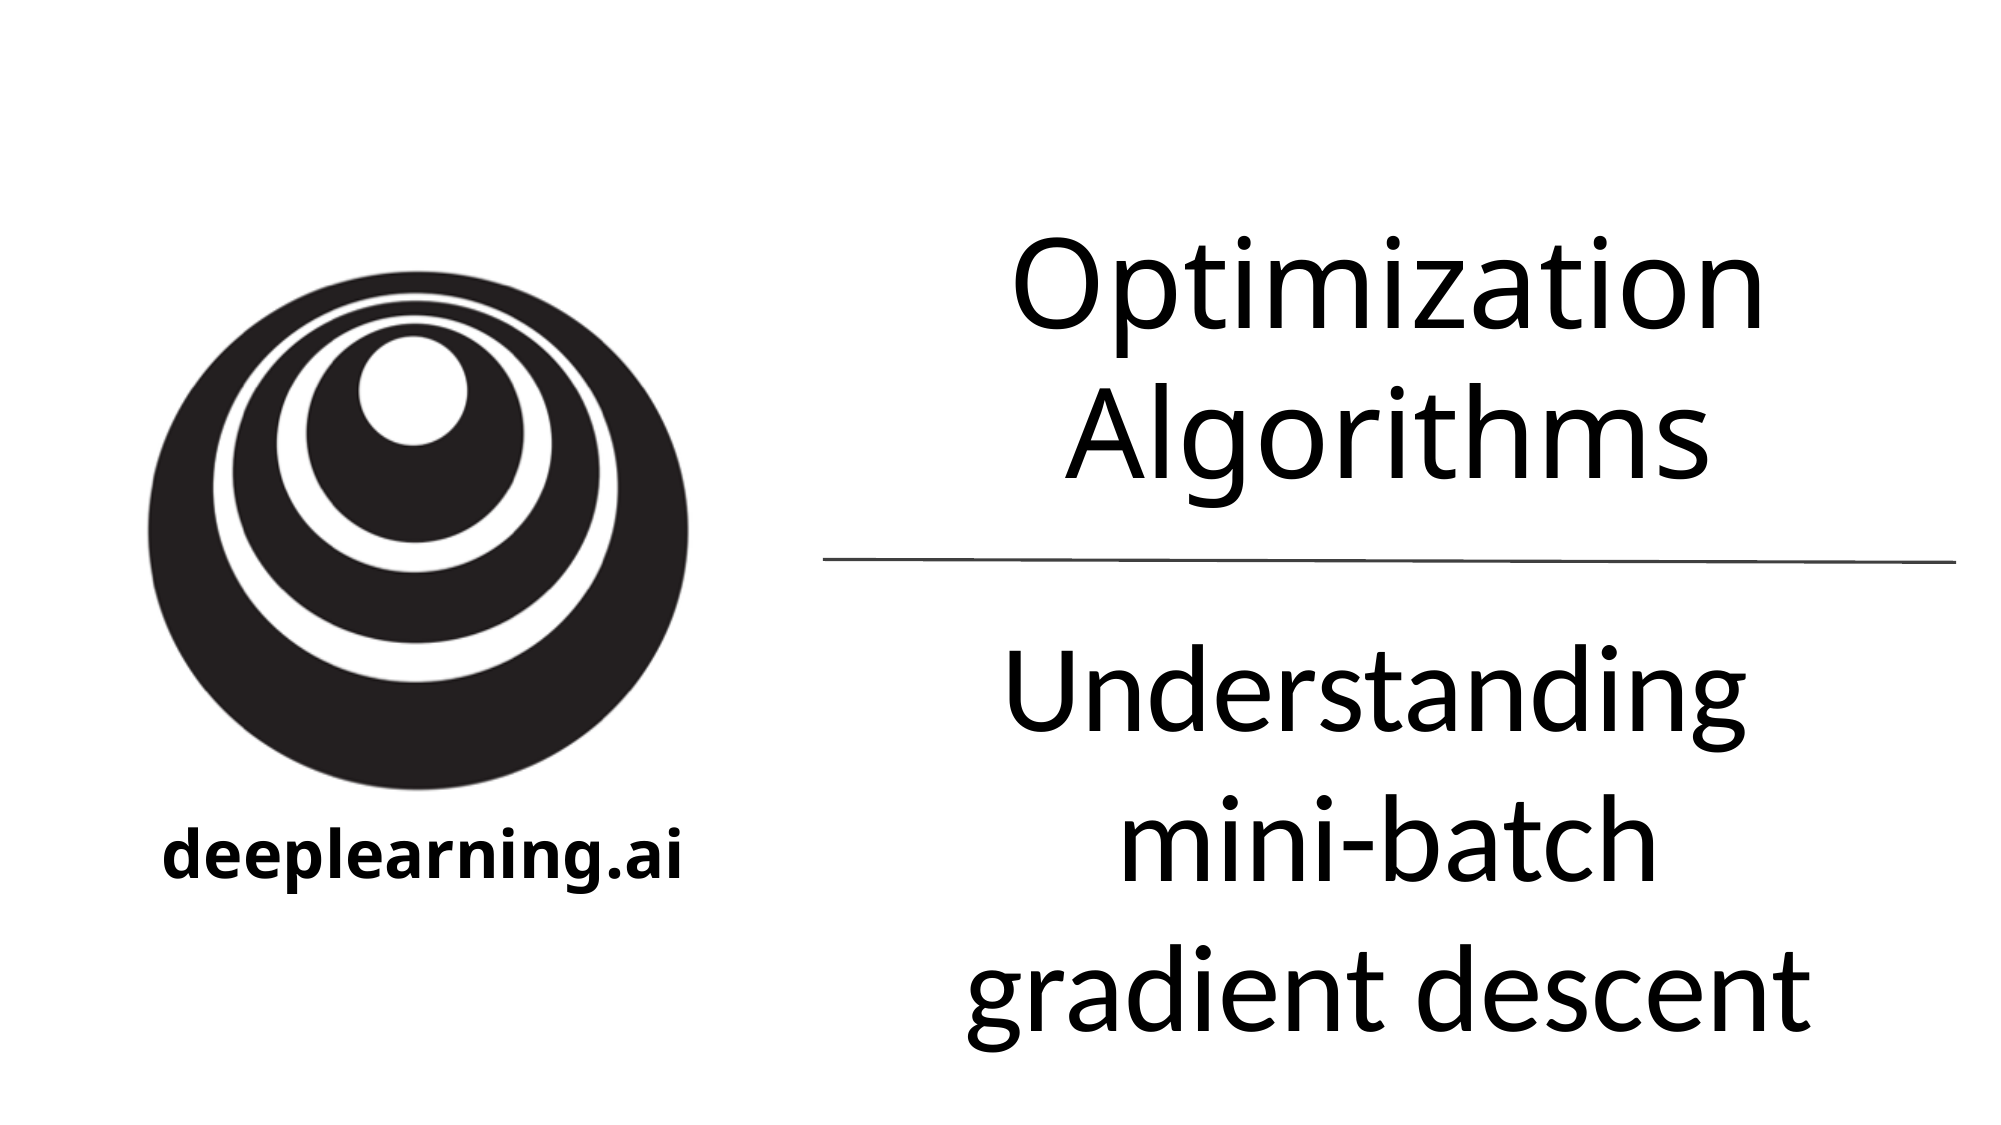

# Optimization Algorithms
deeplearning.ai
Understanding
mini-batch
gradient descent